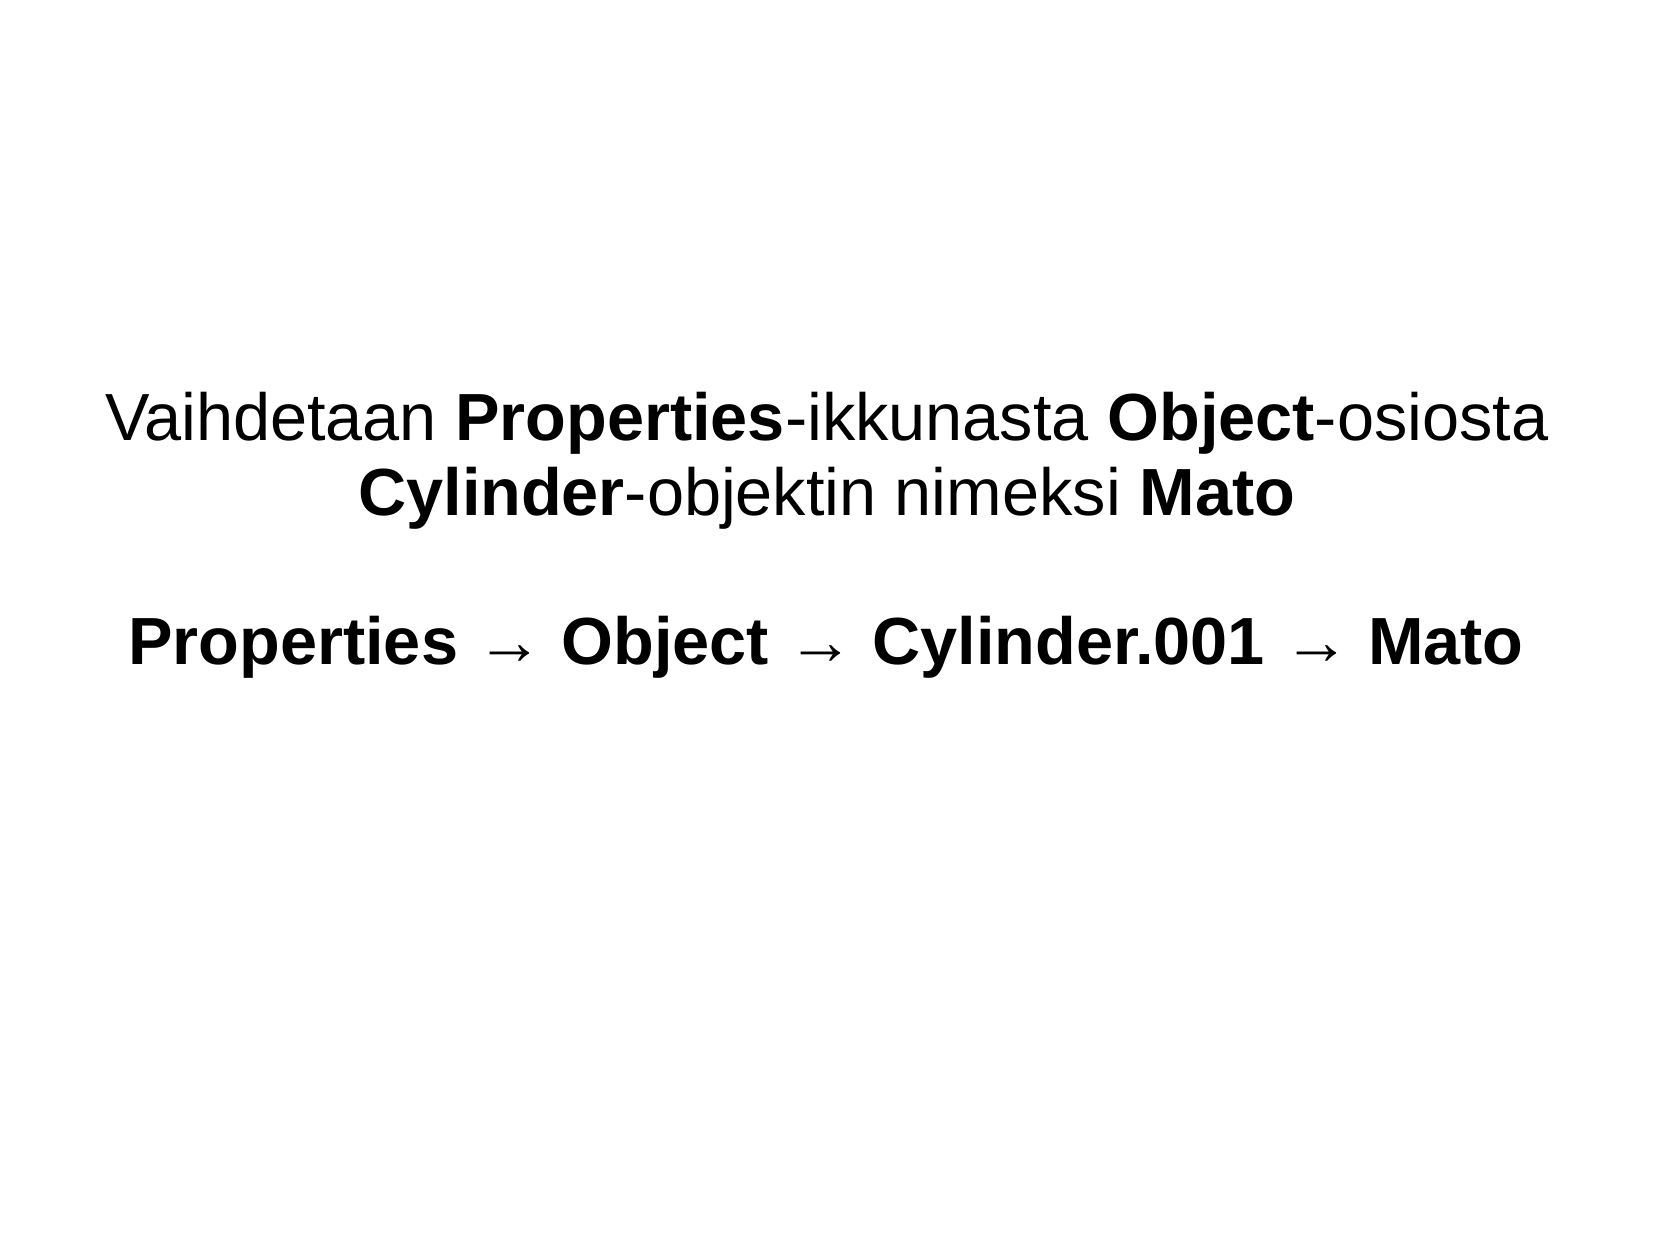

# Vaihdetaan Properties-ikkunasta Object-osiosta Cylinder-objektin nimeksi Mato
Properties → Object → Cylinder.001 → Mato